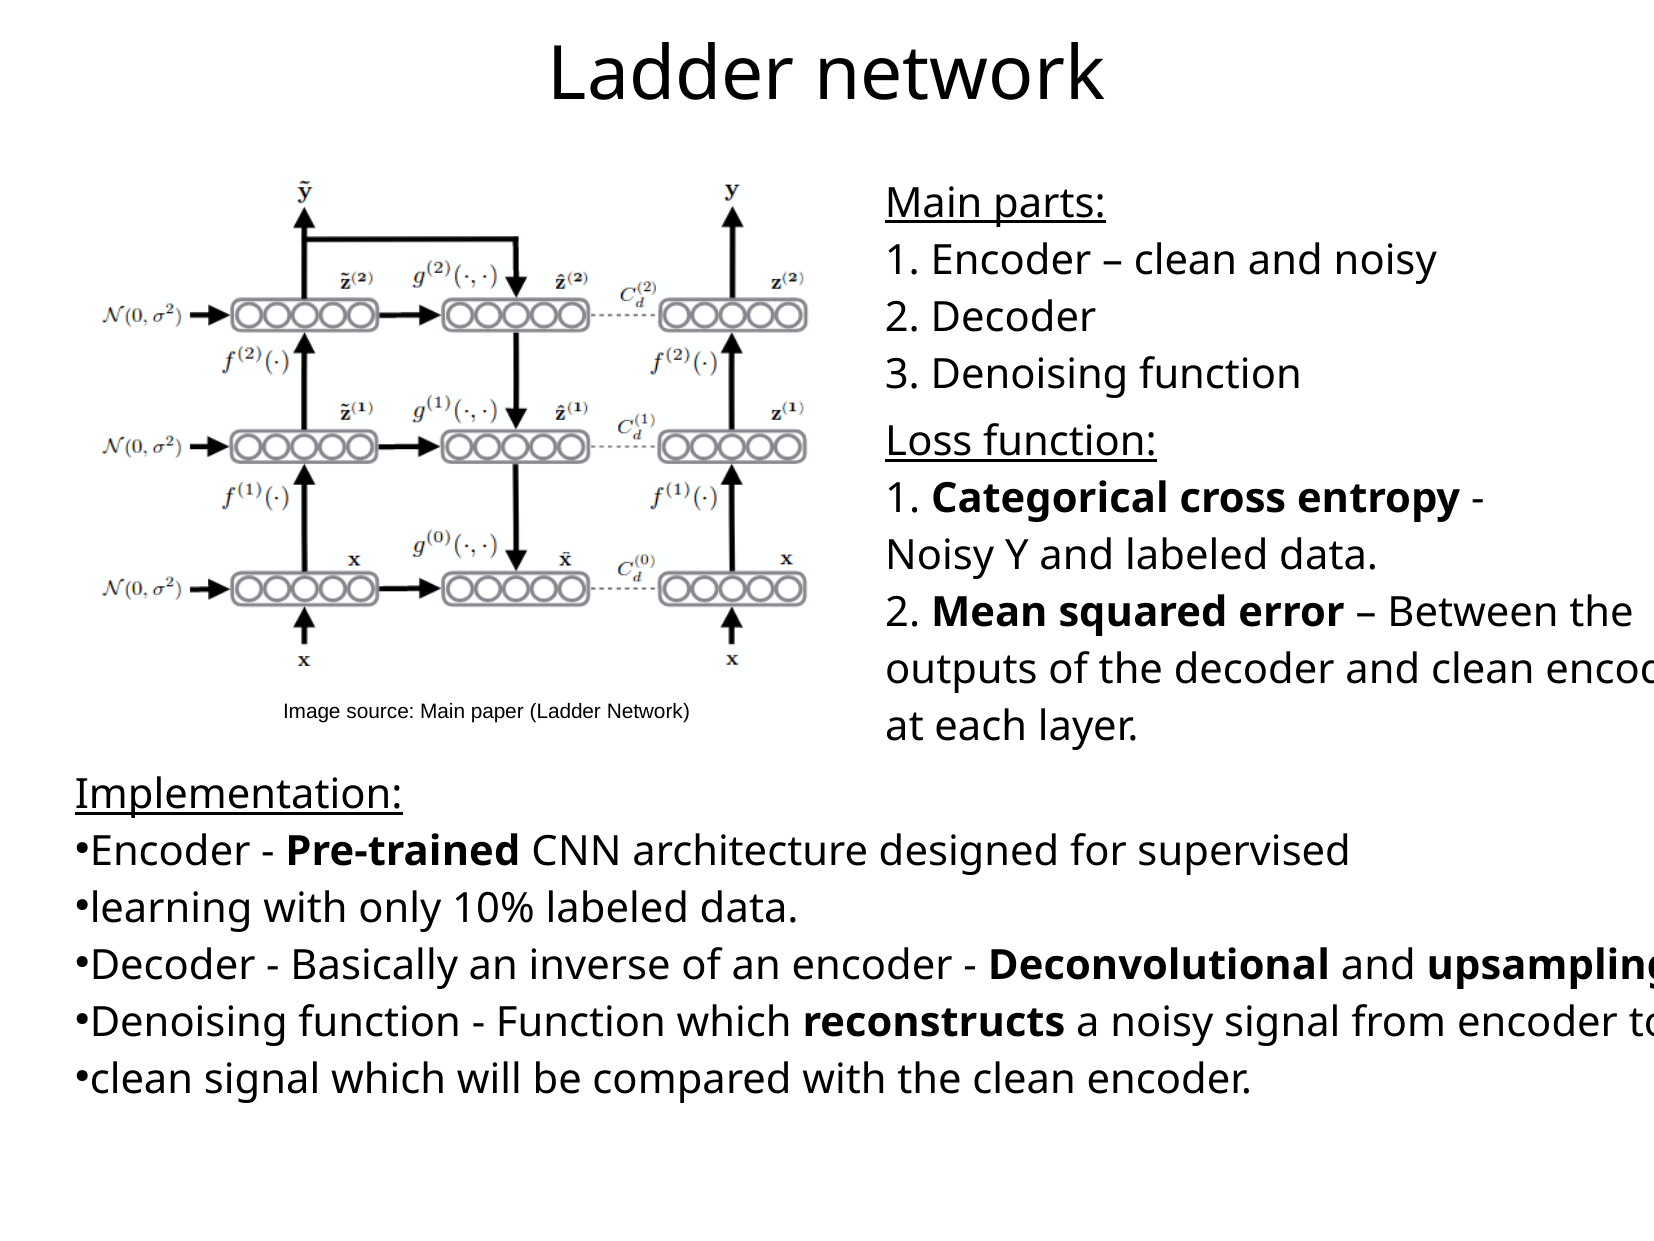

# Ladder network
Main parts:
1. Encoder – clean and noisy
2. Decoder
3. Denoising function
Loss function:
1. Categorical cross entropy -
Noisy Y and labeled data.
2. Mean squared error – Between the
outputs of the decoder and clean encoder
at each layer.
Image source: Main paper (Ladder Network)
Implementation:
Encoder - Pre-trained CNN architecture designed for supervised
learning with only 10% labeled data.
Decoder - Basically an inverse of an encoder - Deconvolutional and upsampling.
Denoising function - Function which reconstructs a noisy signal from encoder to a
clean signal which will be compared with the clean encoder.